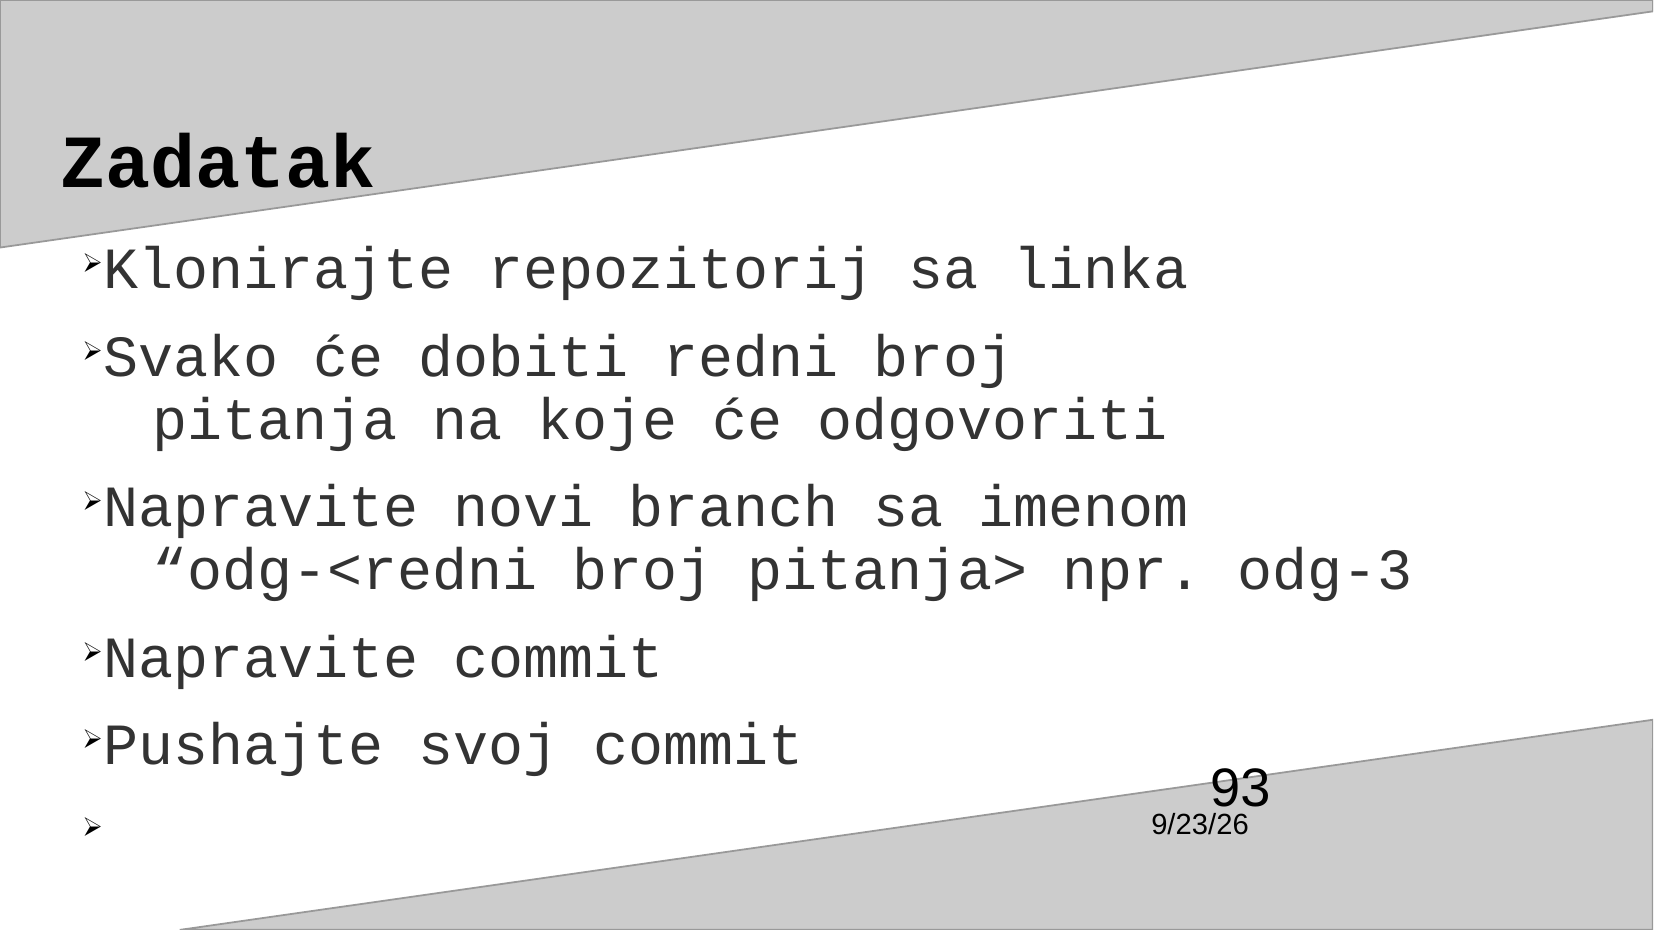

Zadatak
# Klonirajte repozitorij sa linka
Svako će dobiti redni broj
 pitanja na koje će odgovoriti
Napravite novi branch sa imenom
 “odg-<redni broj pitanja> npr. odg-3
Napravite commit
Pushajte svoj commit